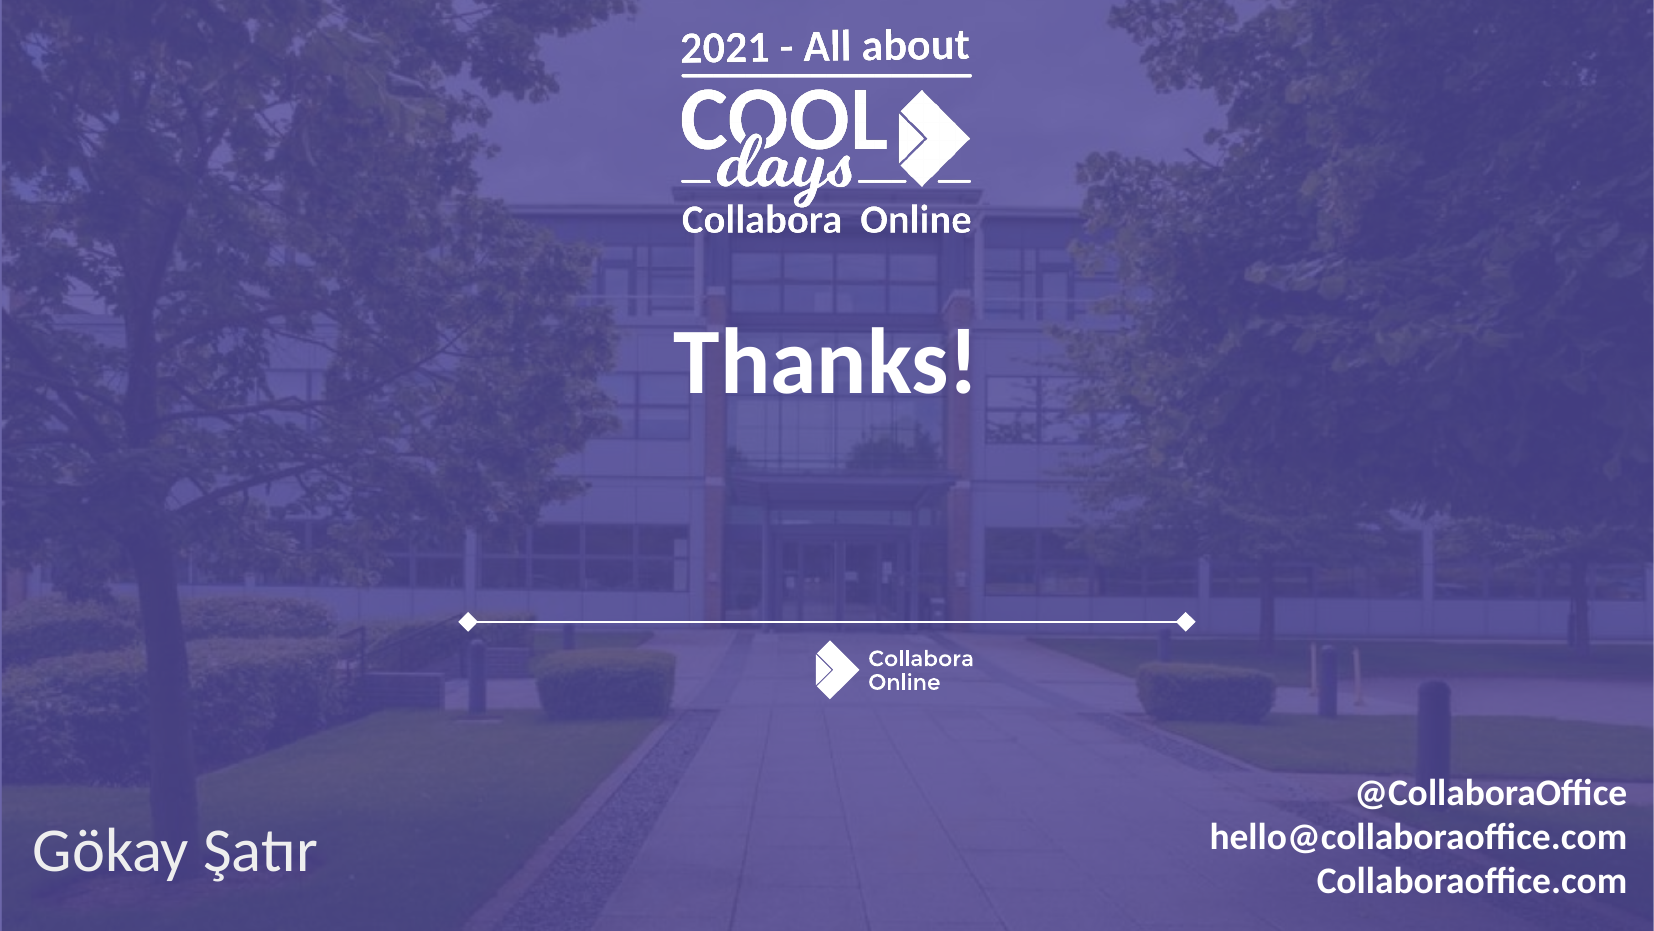

# Thanks!
@CollaboraOffice
hello@collaboraoffice.com
Collaboraoffice.com
Gökay Şatır